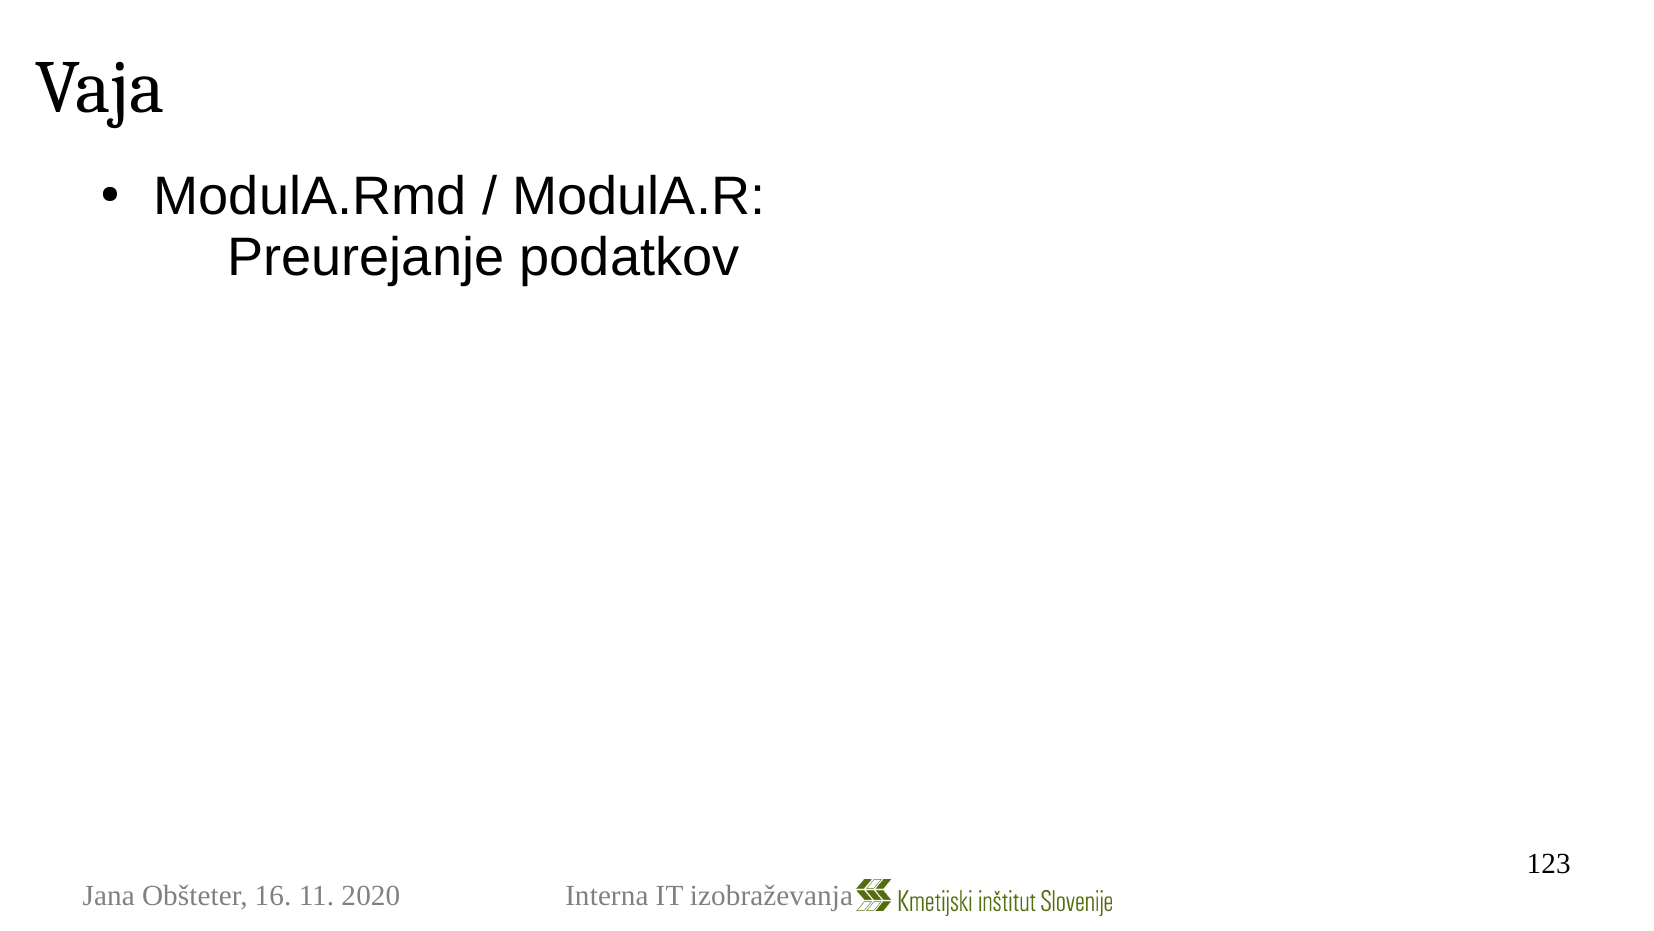

# Vaja
ModulA.Rmd / ModulA.R:
	Preurejanje podatkov
123